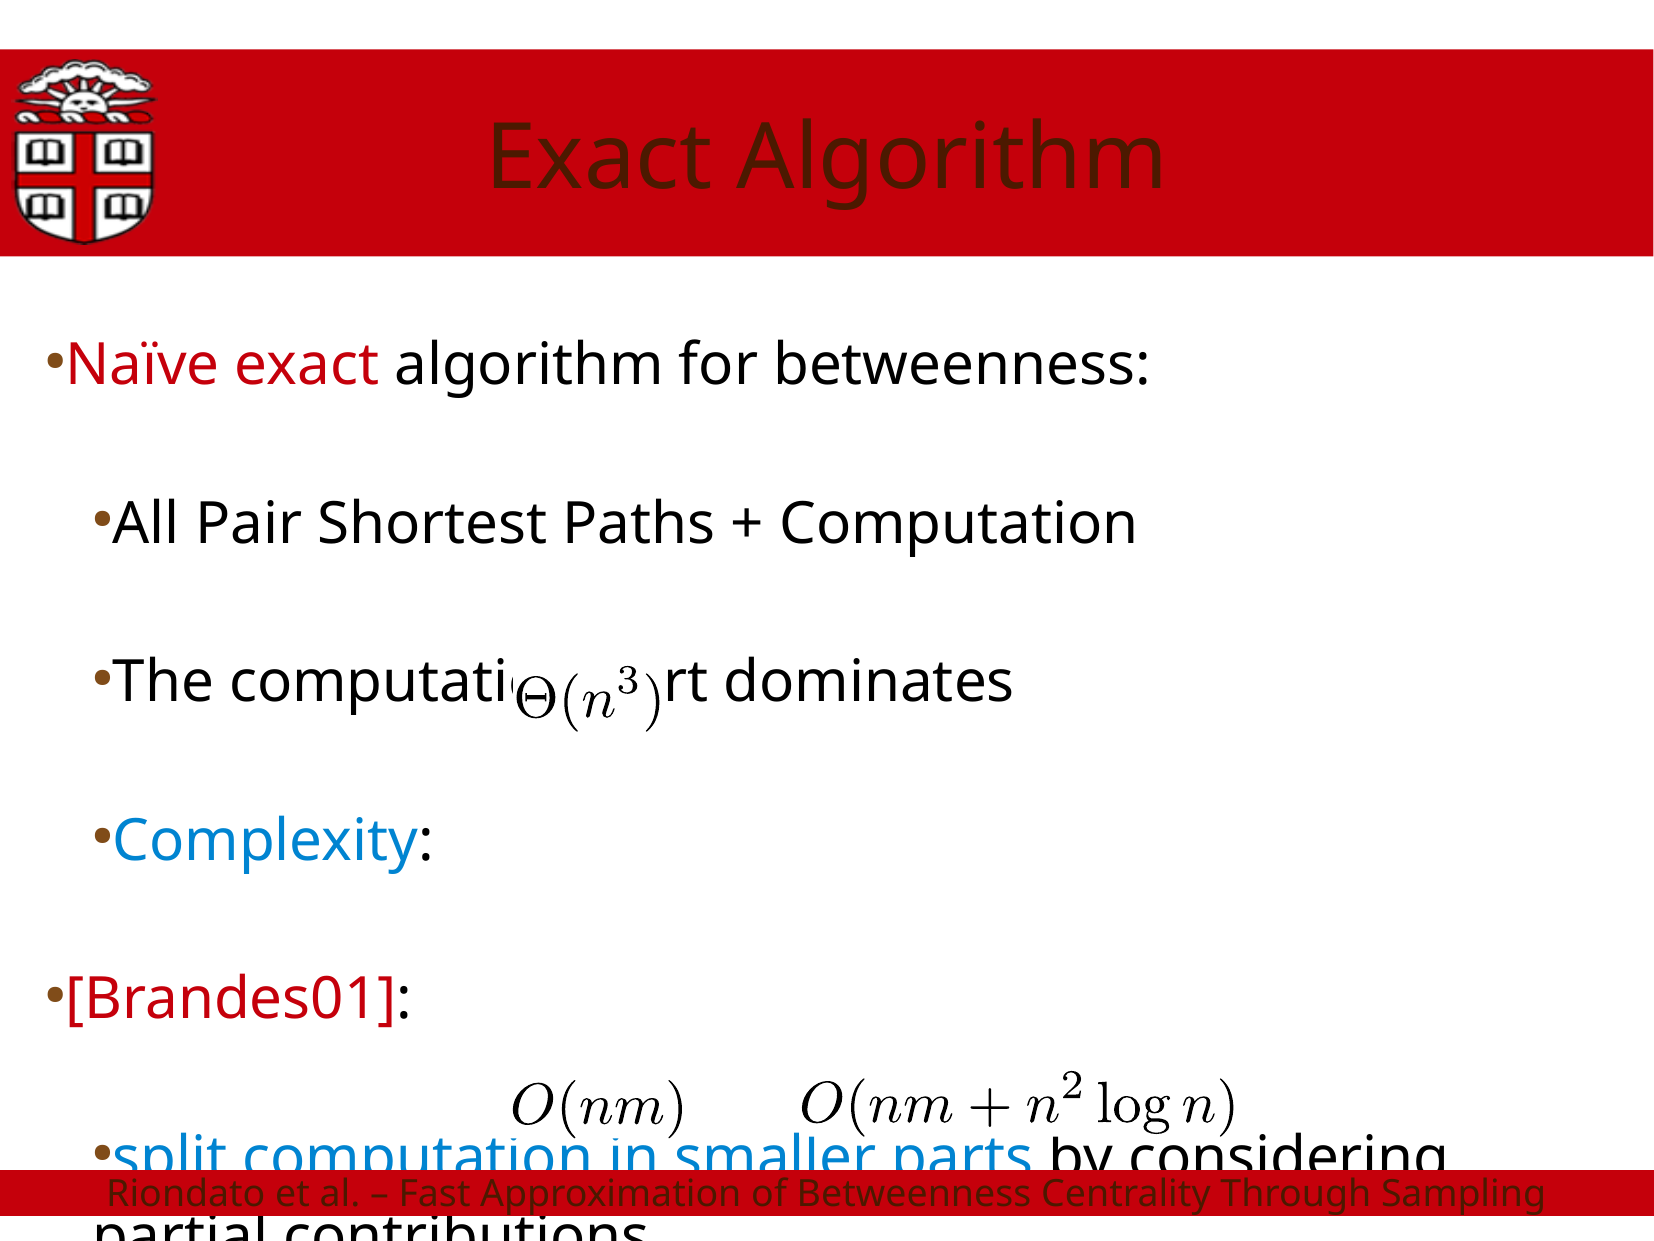

# Exact Algorithm
Naïve exact algorithm for betweenness:
All Pair Shortest Paths + Computation
The computation part dominates
Complexity:
[Brandes01]:
split computation in smaller parts by considering partial contributions
Complexity: or
Riondato et al. – Fast Approximation of Betweenness Centrality Through Sampling